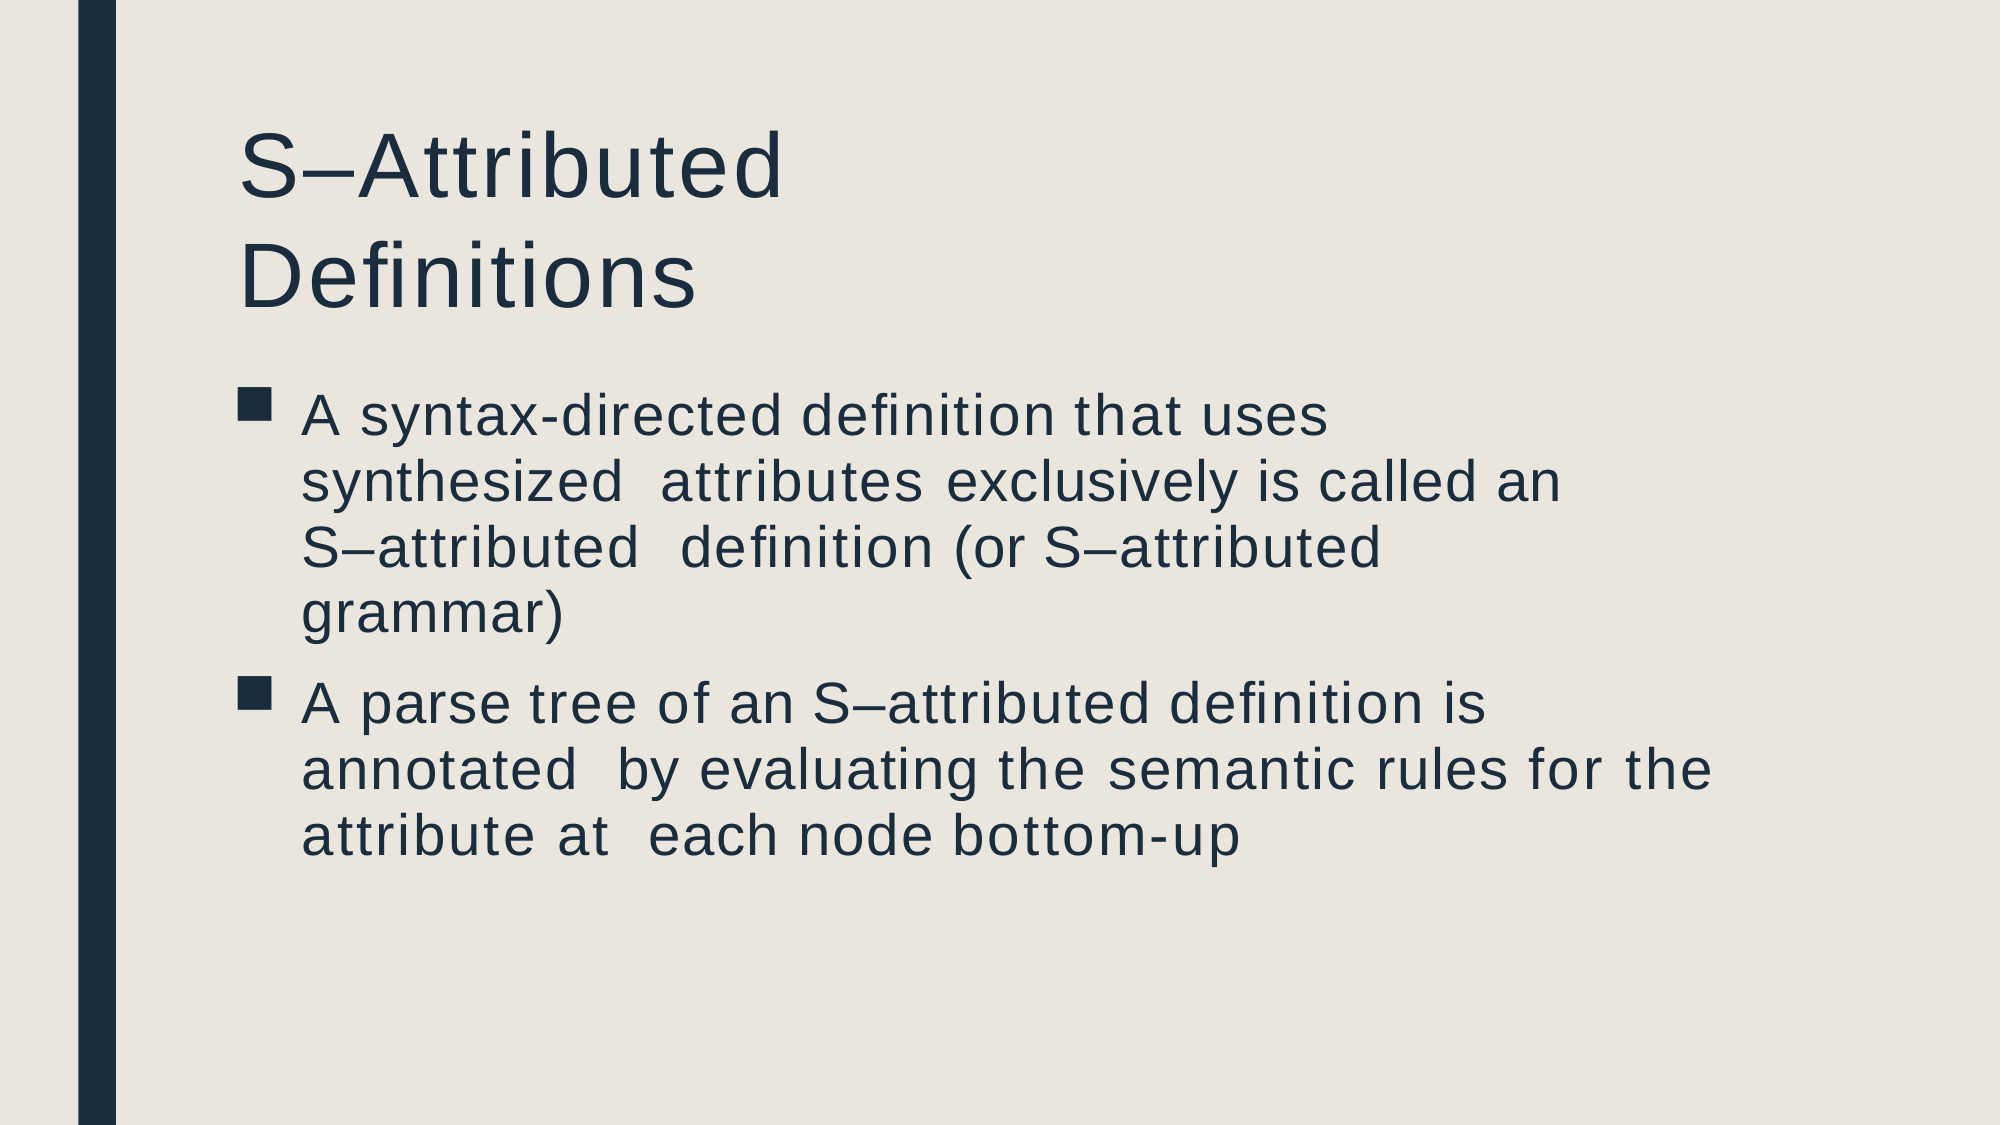

# S–Attributed Deﬁnitions
A syntax-directed deﬁnition that uses synthesized attributes exclusively is called an S–attributed deﬁnition (or S–attributed grammar)
A parse tree of an S–attributed deﬁnition is annotated by evaluating the semantic rules for the attribute at each node bottom-up